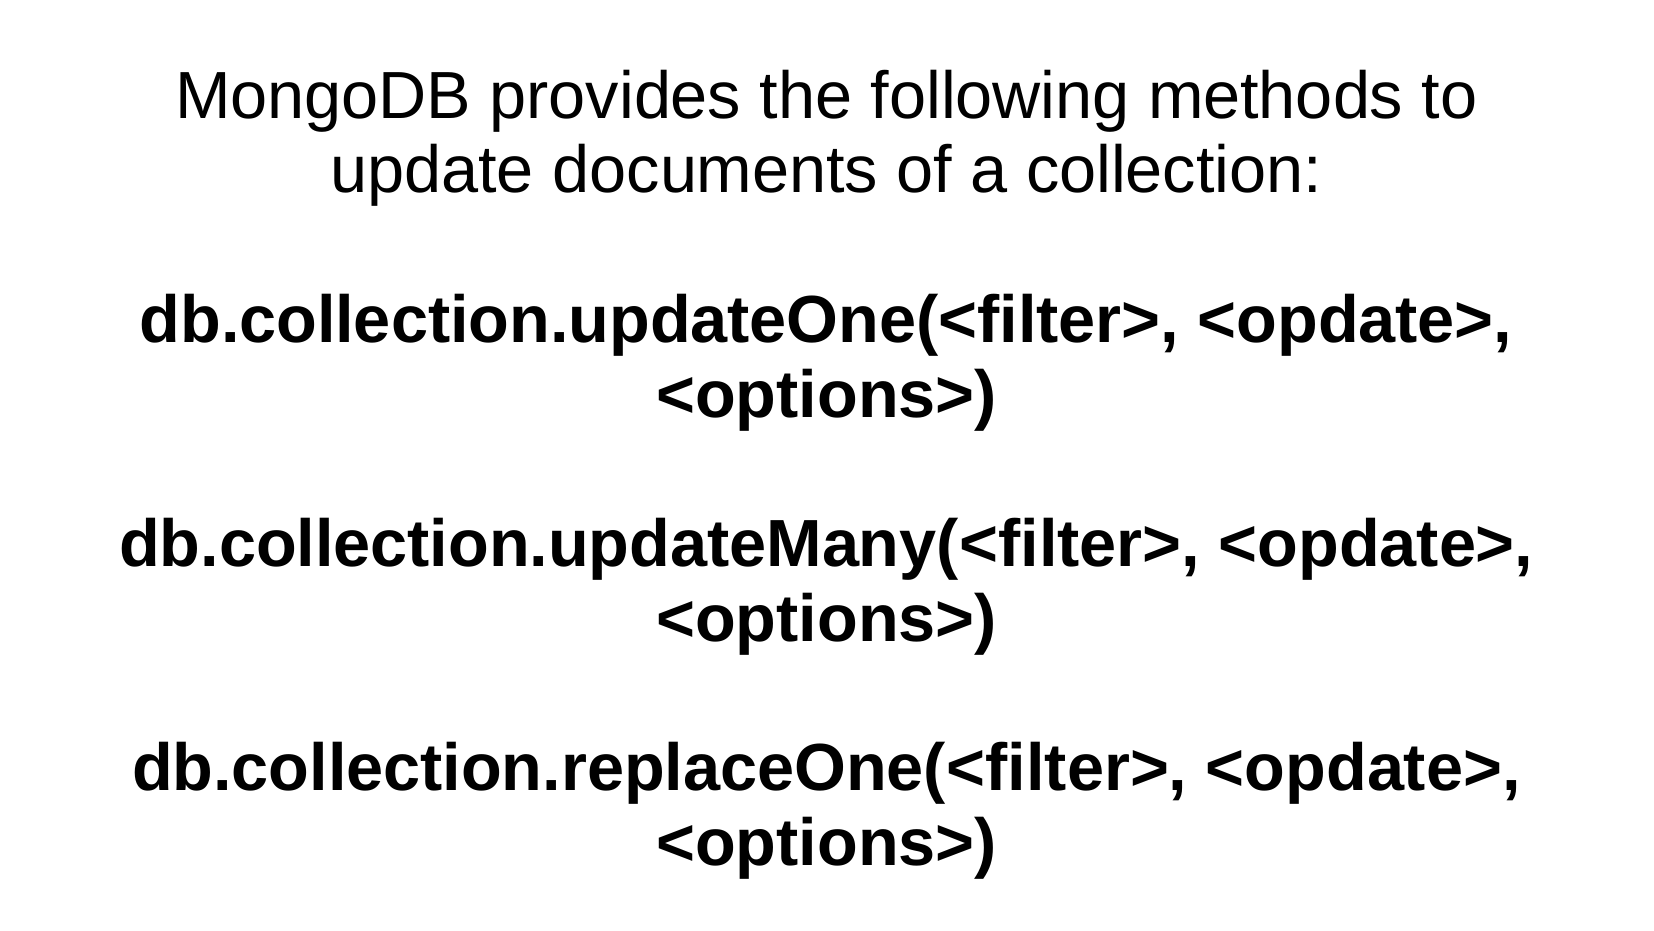

# MongoDB provides the following methods to update documents of a collection:
db.collection.updateOne(<filter>, <opdate>, <options>)
db.collection.updateMany(<filter>, <opdate>, <options>)
db.collection.replaceOne(<filter>, <opdate>, <options>)